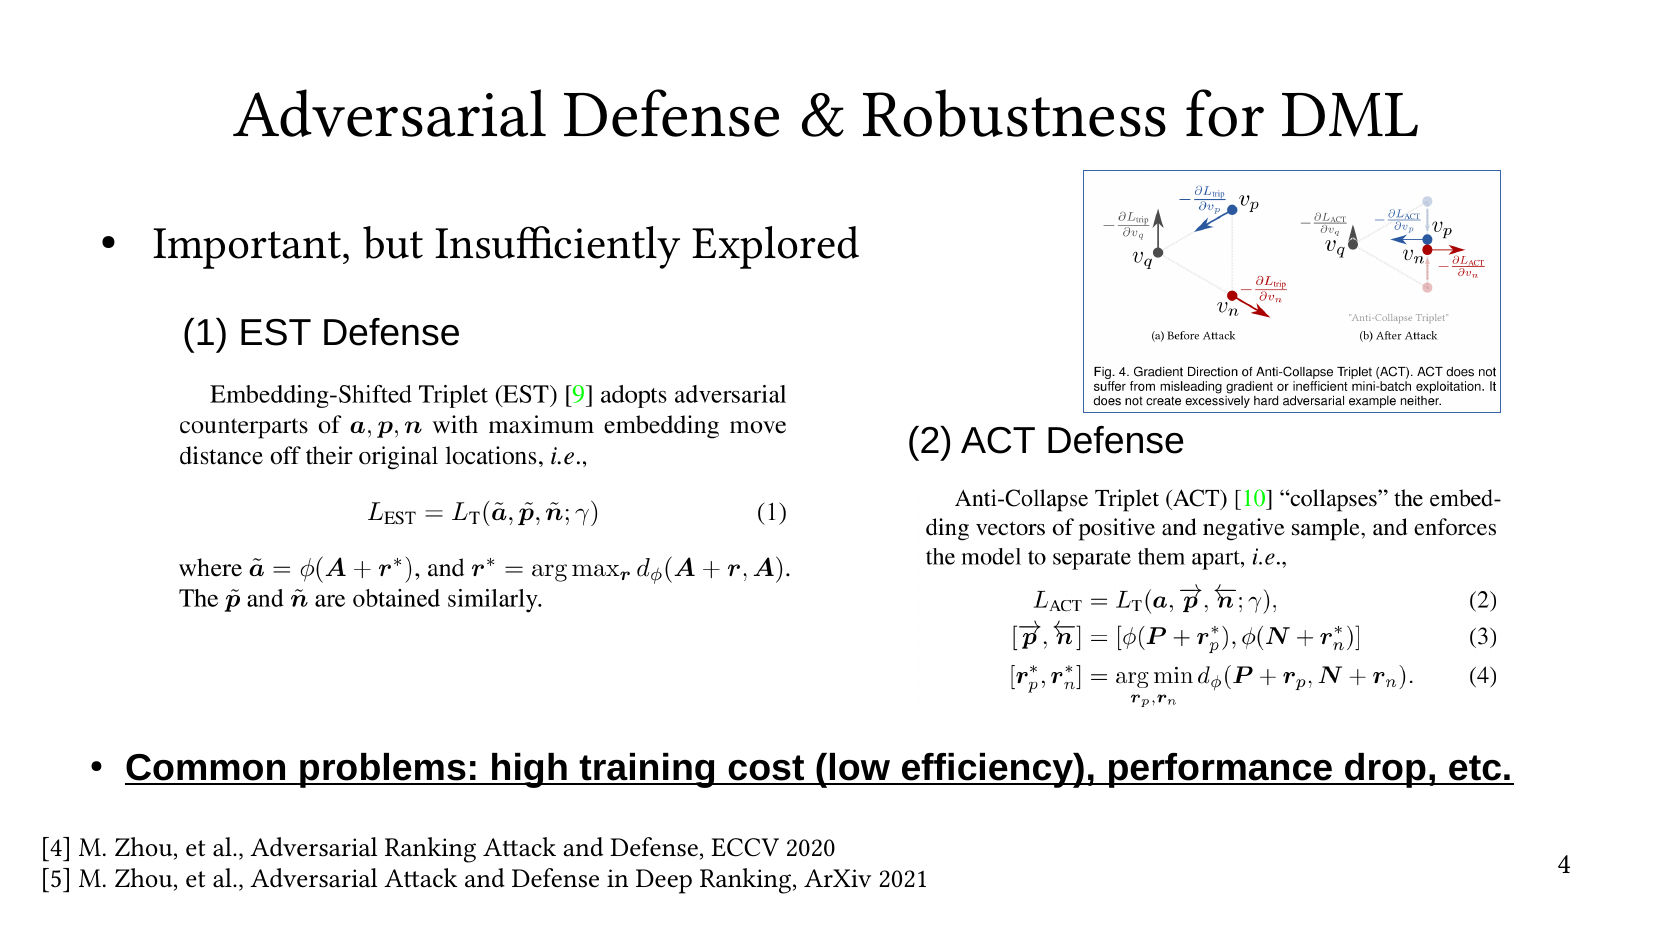

# Adversarial Defense & Robustness for DML
Important, but Insufficiently Explored
(1) EST Defense
(2) ACT Defense
Common problems: high training cost (low efficiency), performance drop, etc.
[4] M. Zhou, et al., Adversarial Ranking Attack and Defense, ECCV 2020
[5] M. Zhou, et al., Adversarial Attack and Defense in Deep Ranking, ArXiv 2021
4